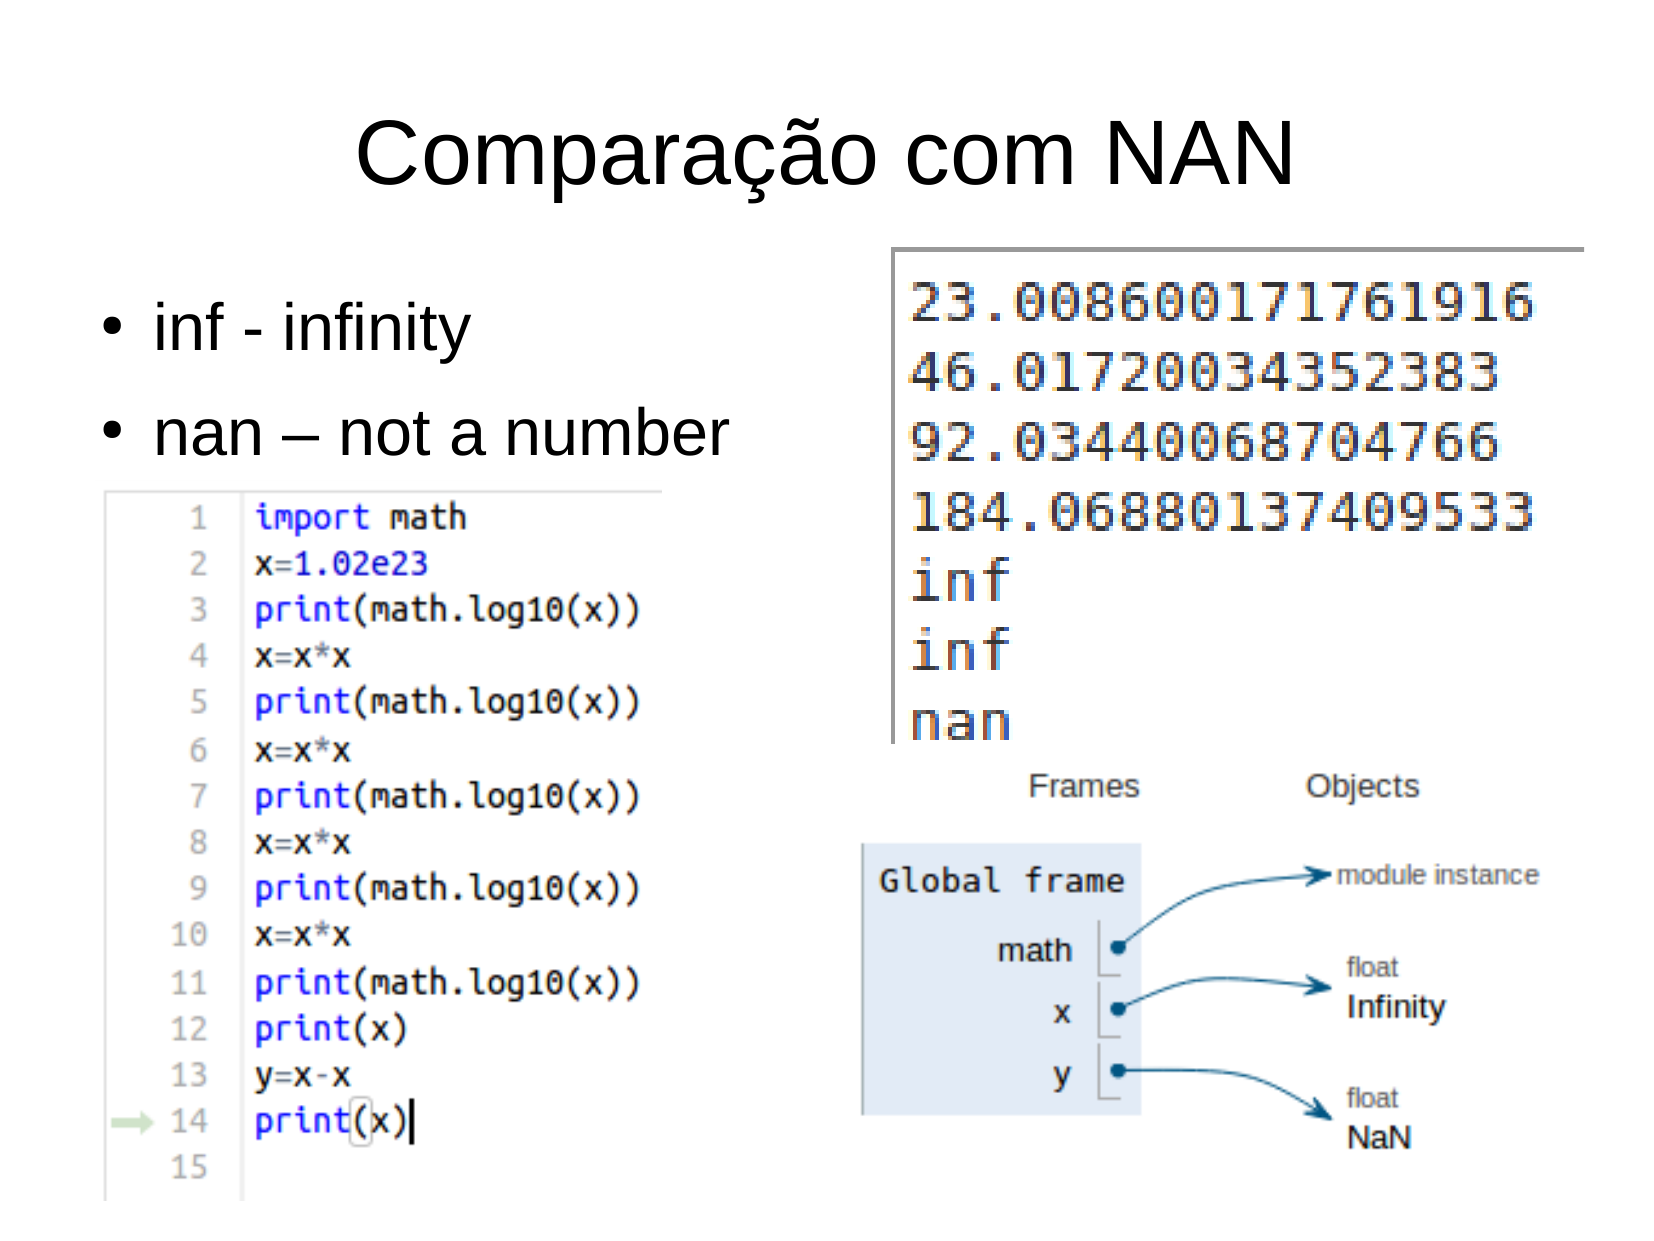

# Comparação com NAN
inf - infinity
nan – not a number